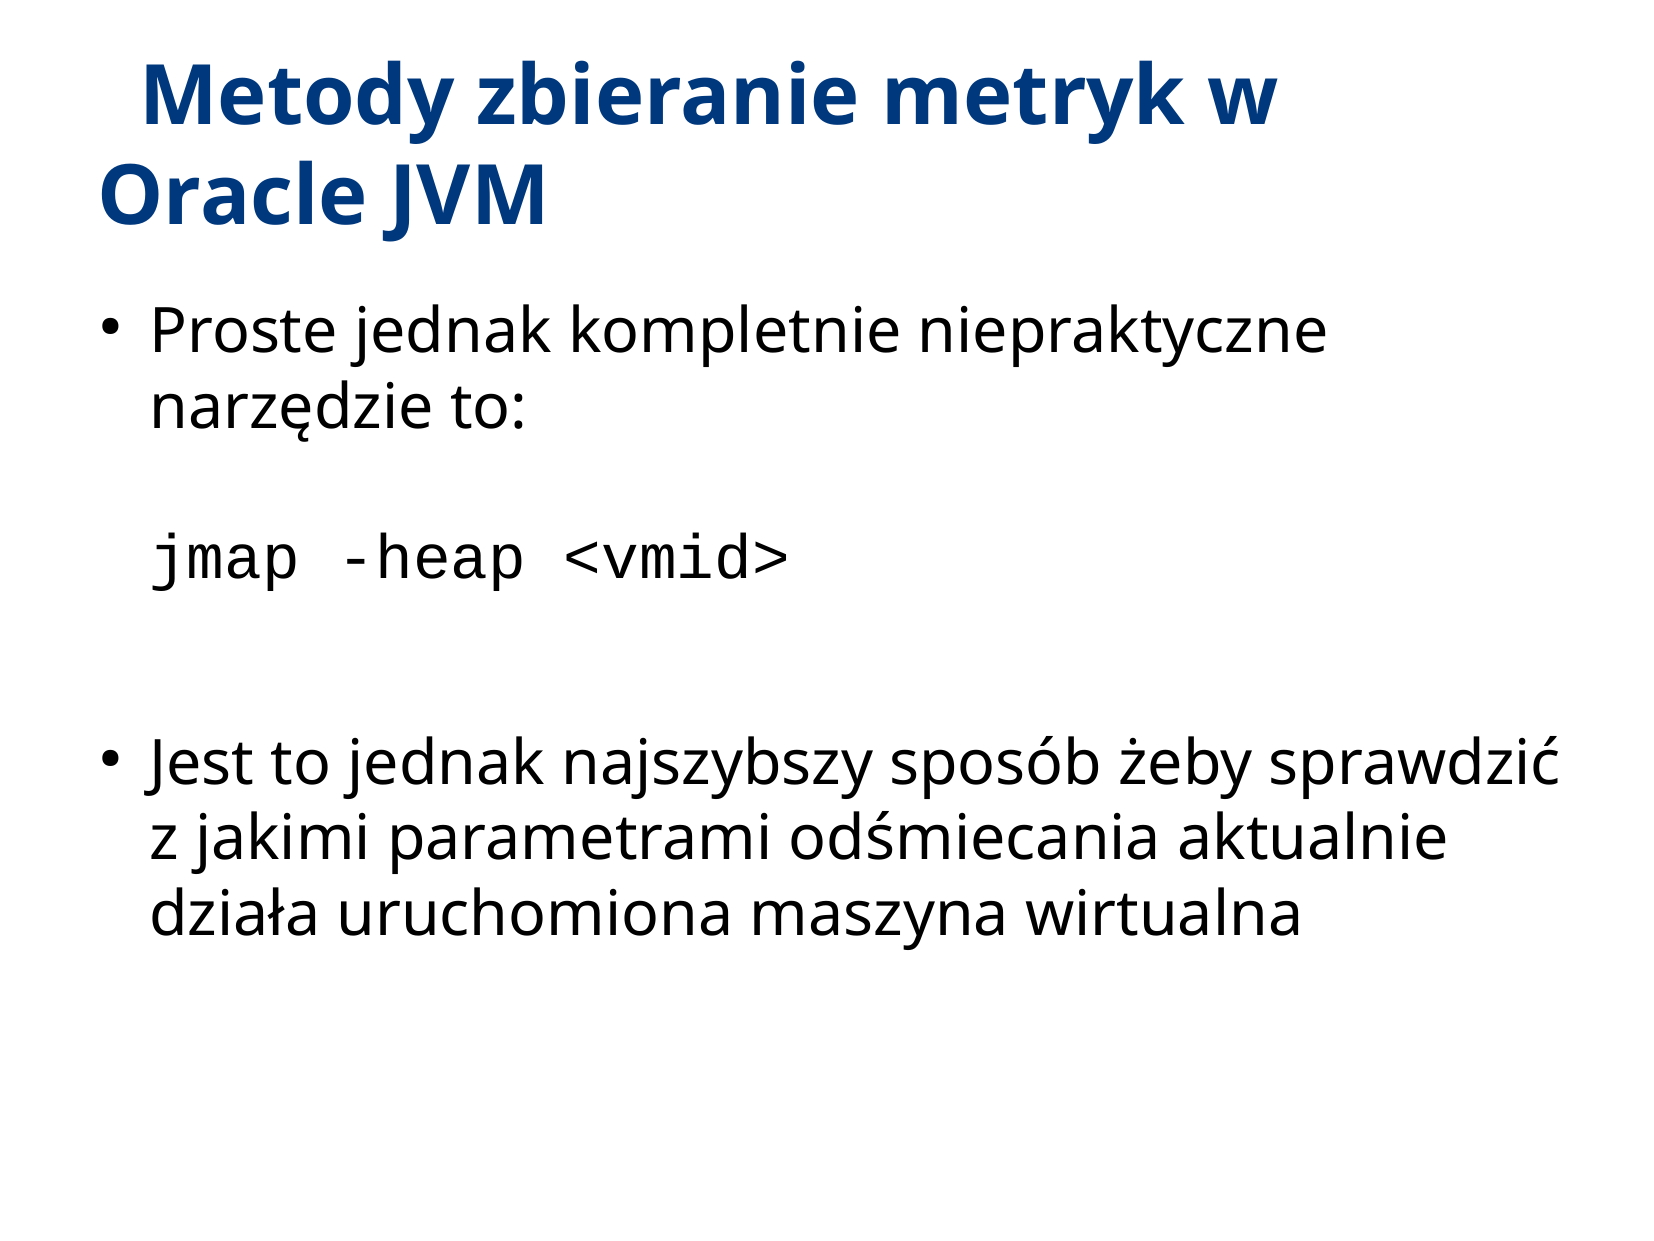

# Metody zbieranie metryk w Oracle JVM
Proste jednak kompletnie niepraktyczne narzędzie to:
jmap -heap <vmid>
Jest to jednak najszybszy sposób żeby sprawdzić z jakimi parametrami odśmiecania aktualnie działa uruchomiona maszyna wirtualna